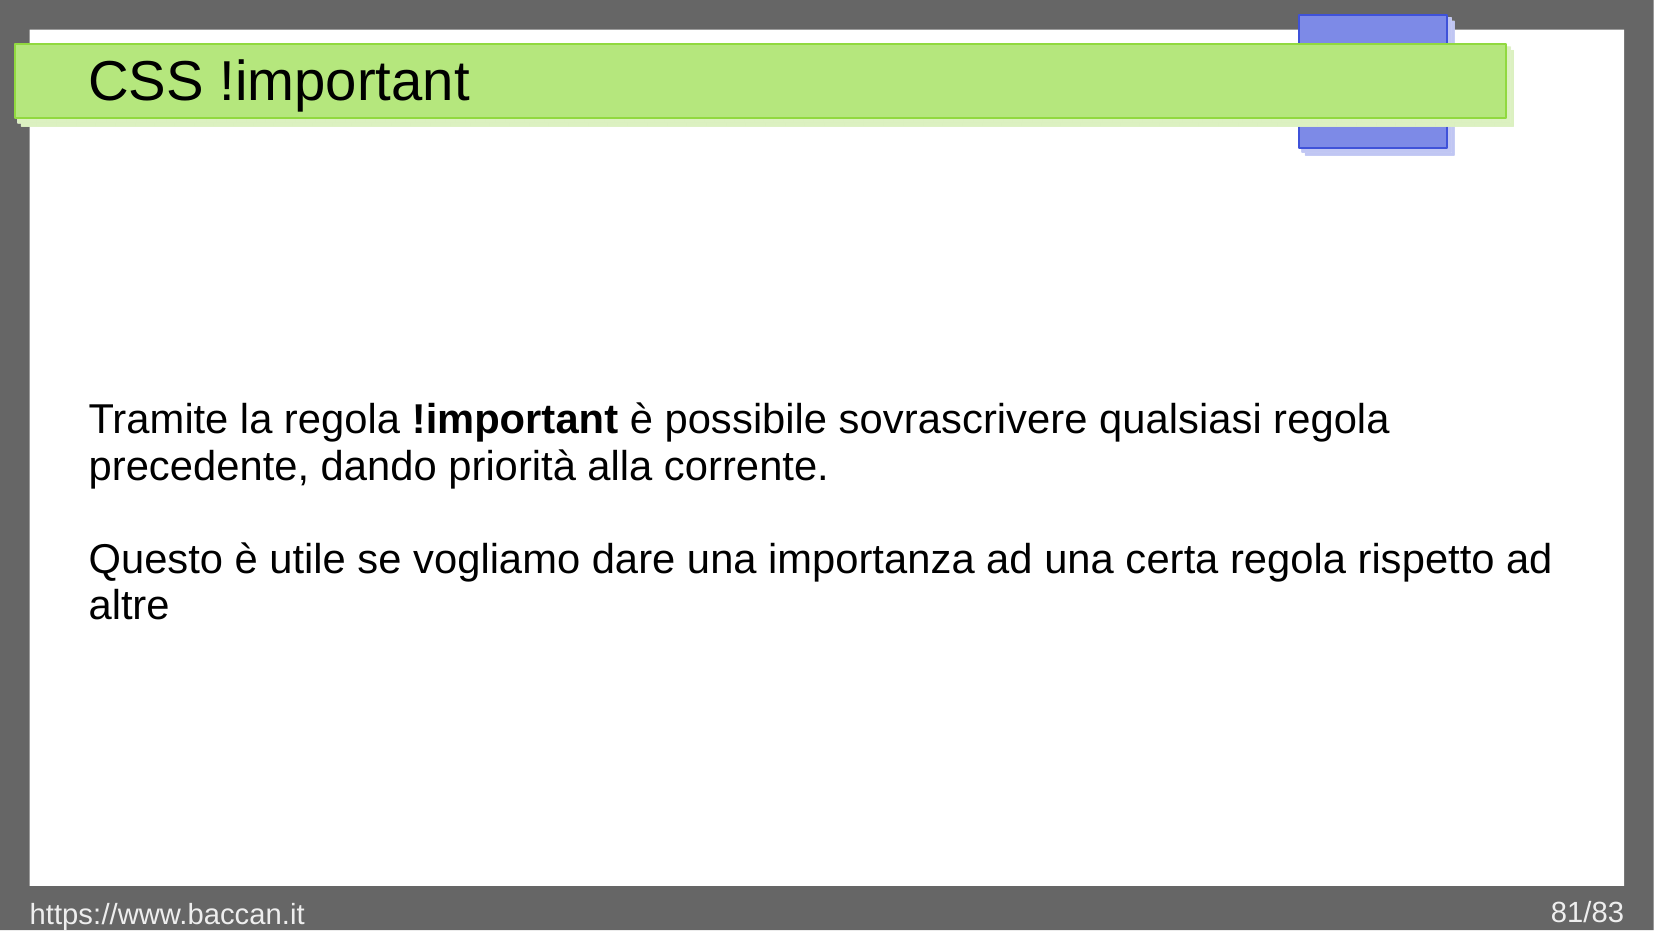

# CSS !important
Tramite la regola !important è possibile sovrascrivere qualsiasi regola precedente, dando priorità alla corrente.
Questo è utile se vogliamo dare una importanza ad una certa regola rispetto ad altre
81
https://www.baccan.it